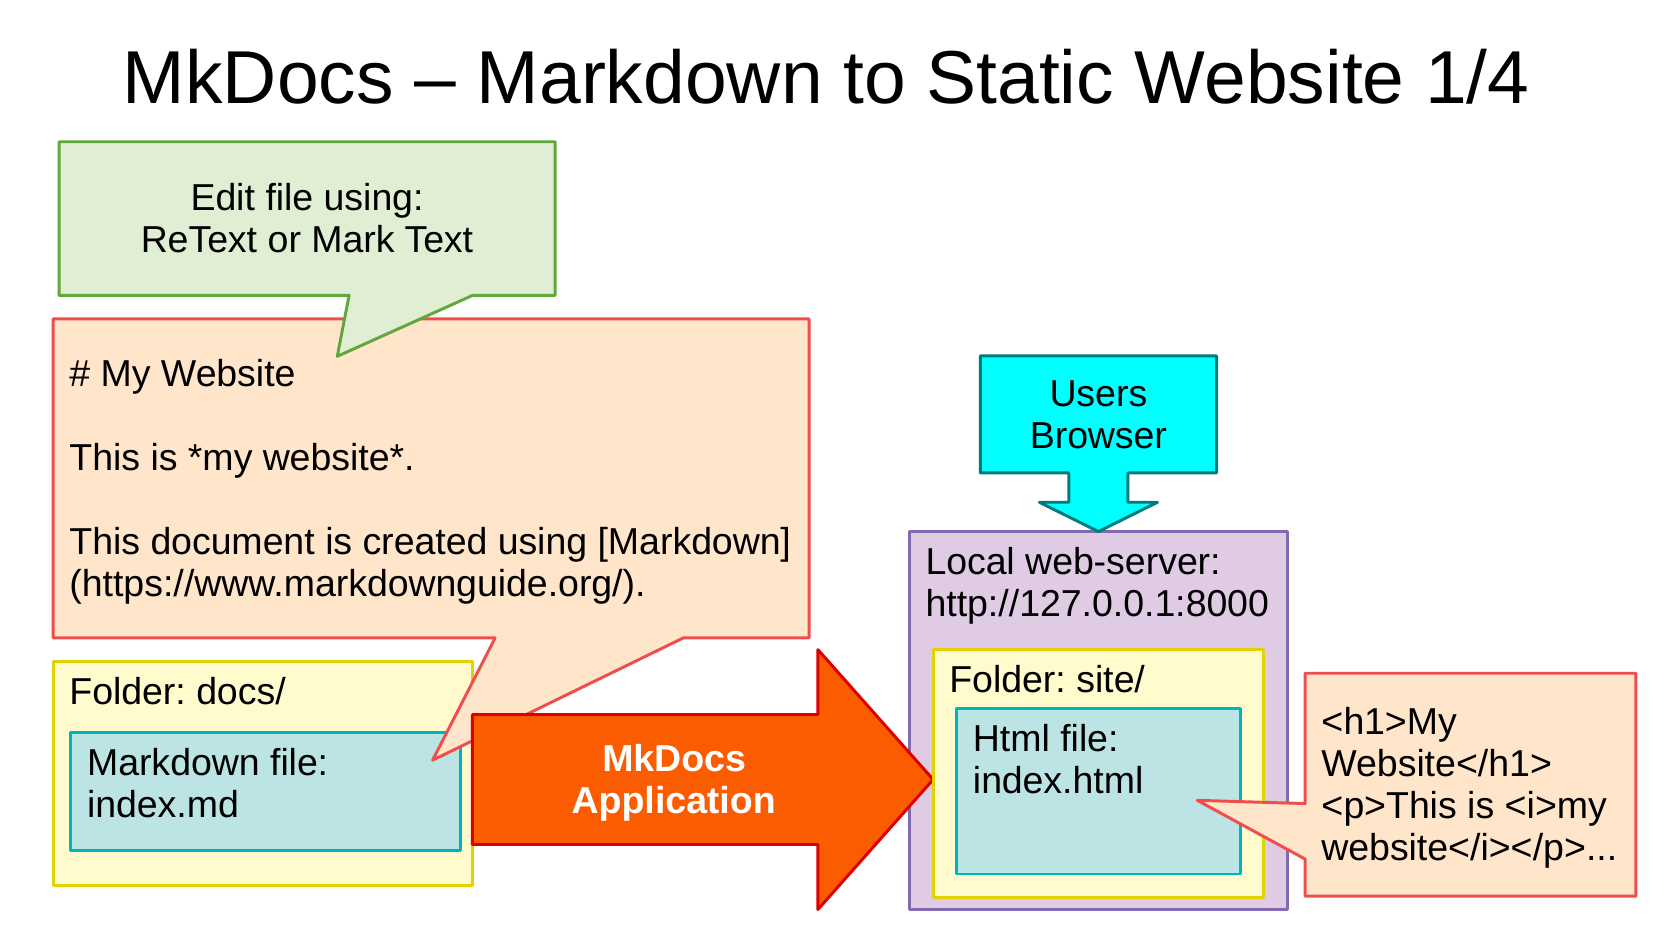

# MkDocs – Markdown to Static Website 1/4
Edit file using:
ReText or Mark Text
# My Website
This is *my website*.
This document is created using [Markdown](https://www.markdownguide.org/).
Users Browser
Local web-server: http://127.0.0.1:8000
MkDocs
Application
Folder: site/
Folder: docs/
<h1>My Website</h1>
<p>This is <i>my website</i></p>...
Html file:
index.html
Markdown file:
index.md